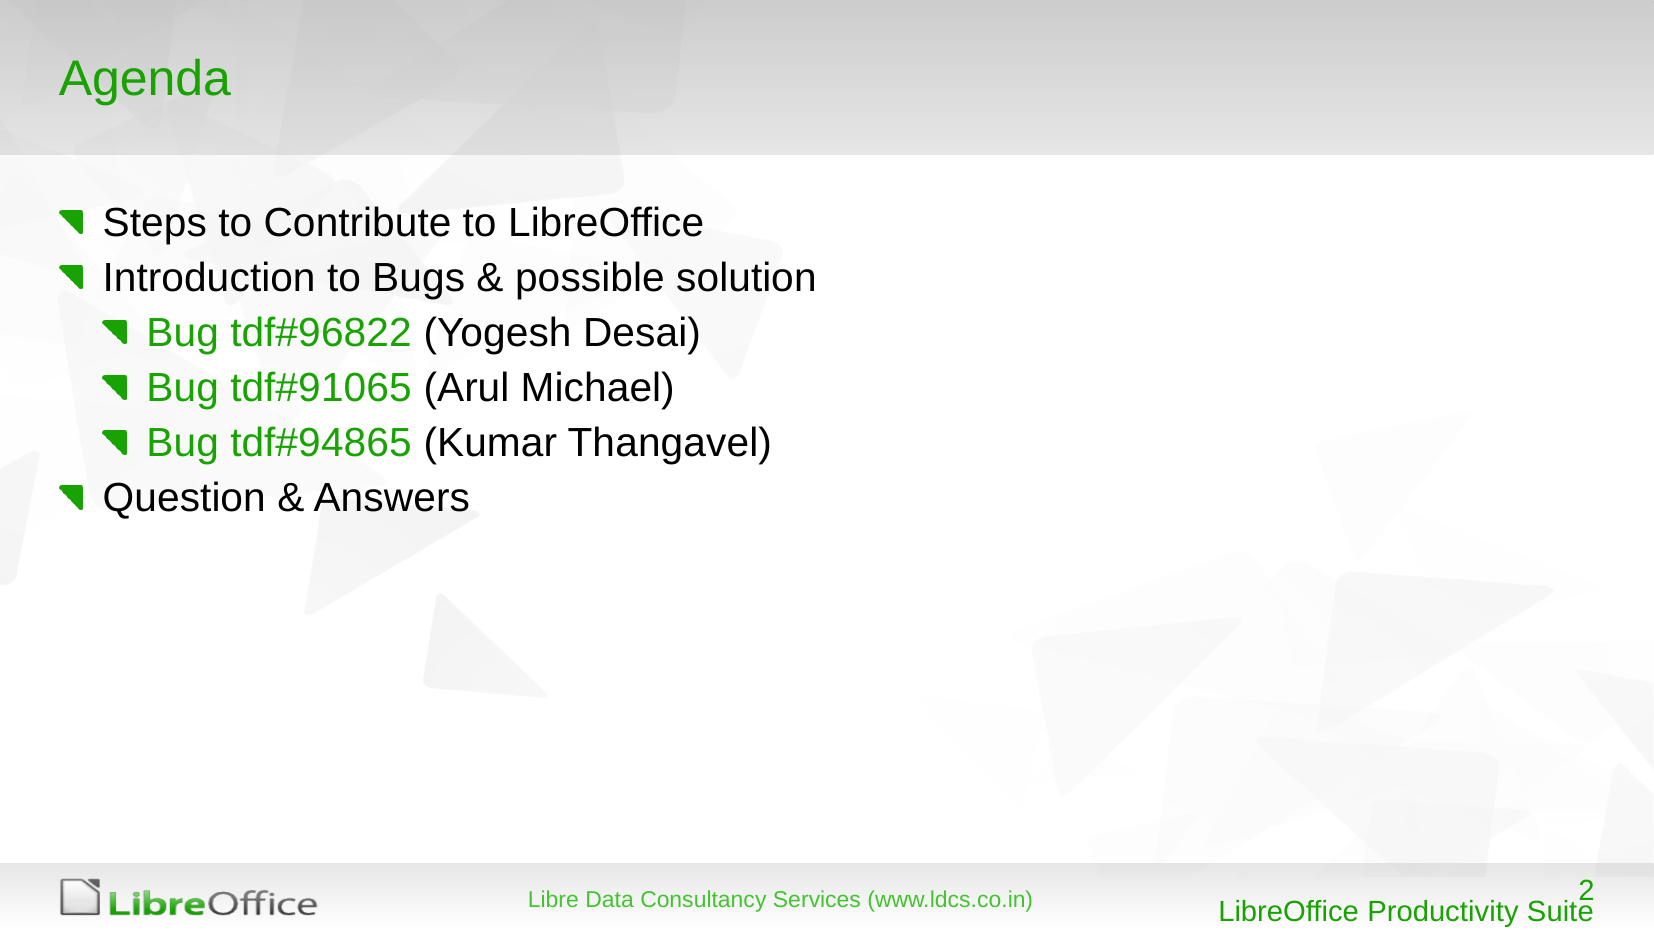

# Agenda
Steps to Contribute to LibreOffice
Introduction to Bugs & possible solution
Bug tdf#96822 (Yogesh Desai)
Bug tdf#91065 (Arul Michael)
Bug tdf#94865 (Kumar Thangavel)
Question & Answers
2
| Libre Data Consultancy Services (www.ldcs.co.in) |
| --- |
LibreOffice Productivity Suite